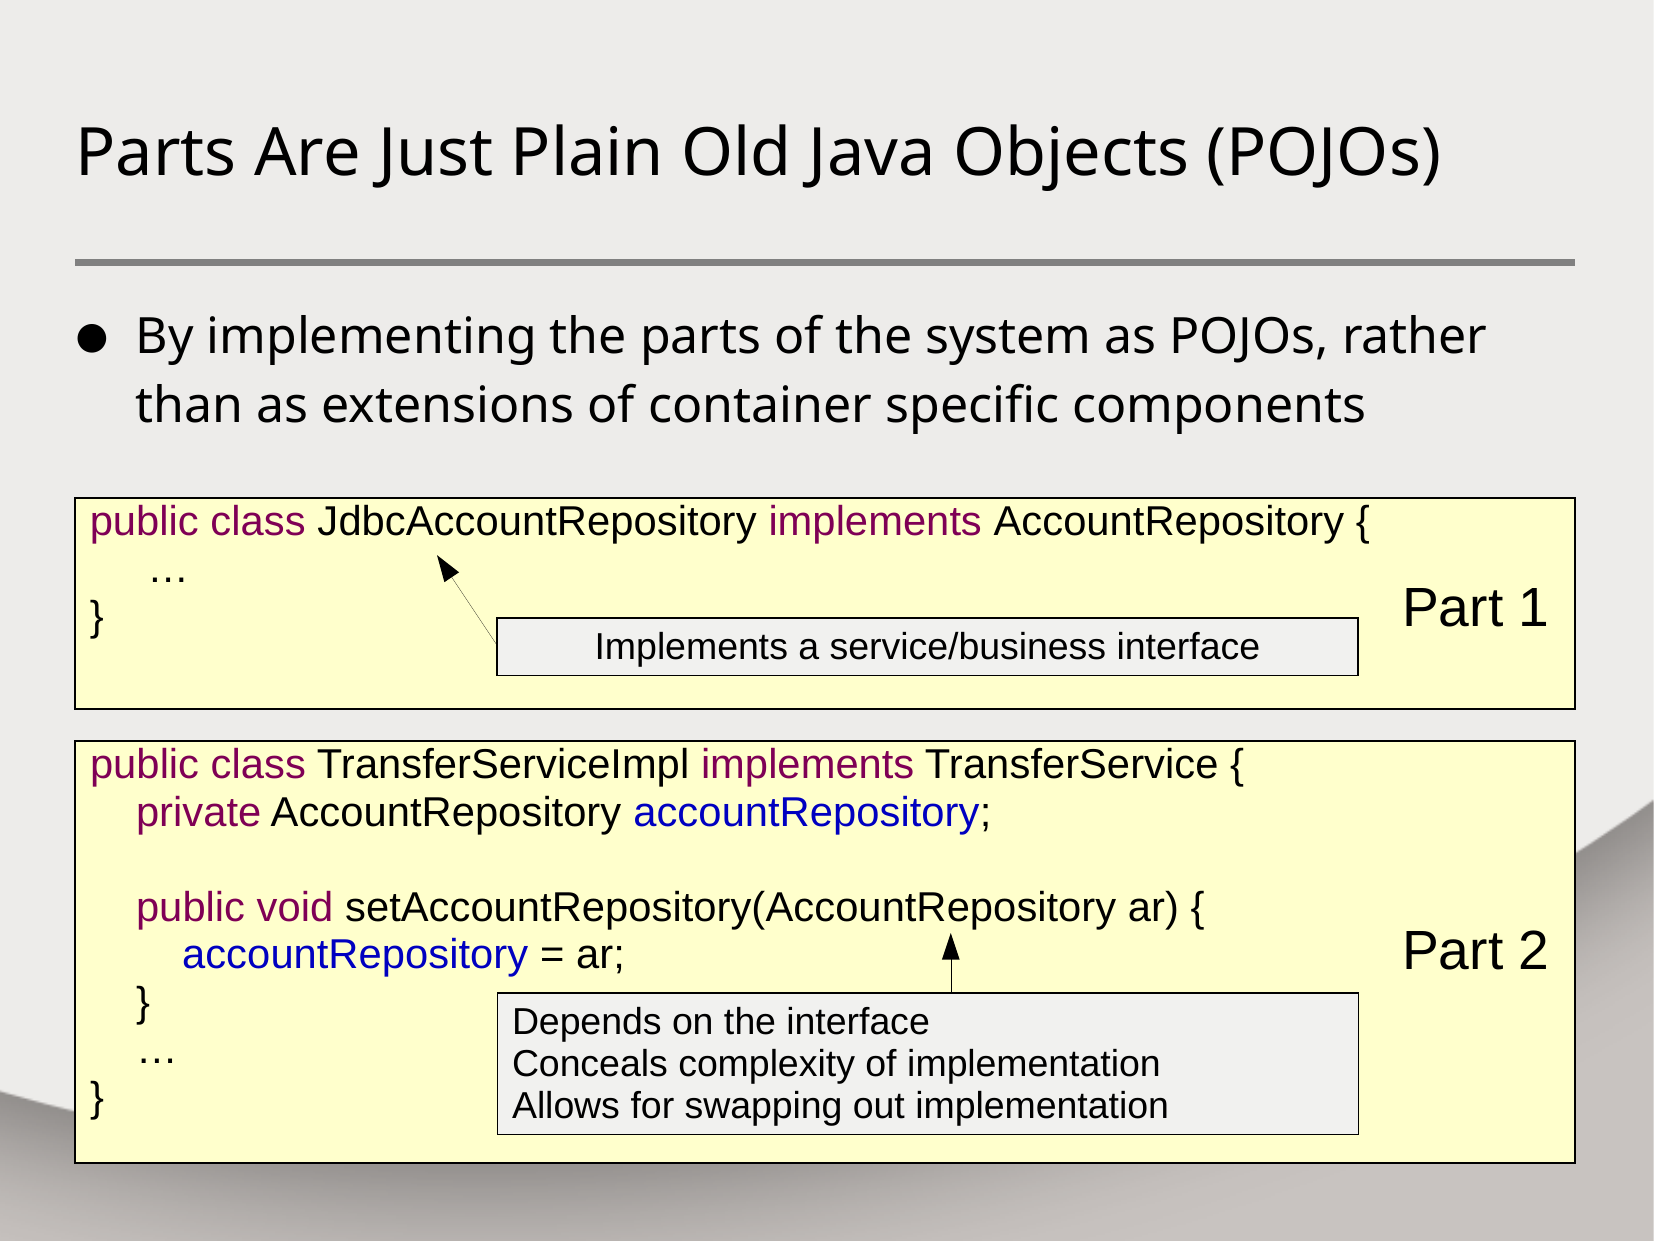

# Parts Are Just Plain Old Java Objects (POJOs)
By implementing the parts of the system as POJOs, rather than as extensions of container specific components
public class JdbcAccountRepository implements AccountRepository {
 …
}
Part 1
Implements a service/business interface
public class TransferServiceImpl implements TransferService {
 private AccountRepository accountRepository;
 public void setAccountRepository(AccountRepository ar) {
 accountRepository = ar;
 }
 …
}
Part 2
Depends on the interface
Conceals complexity of implementation
Allows for swapping out implementation